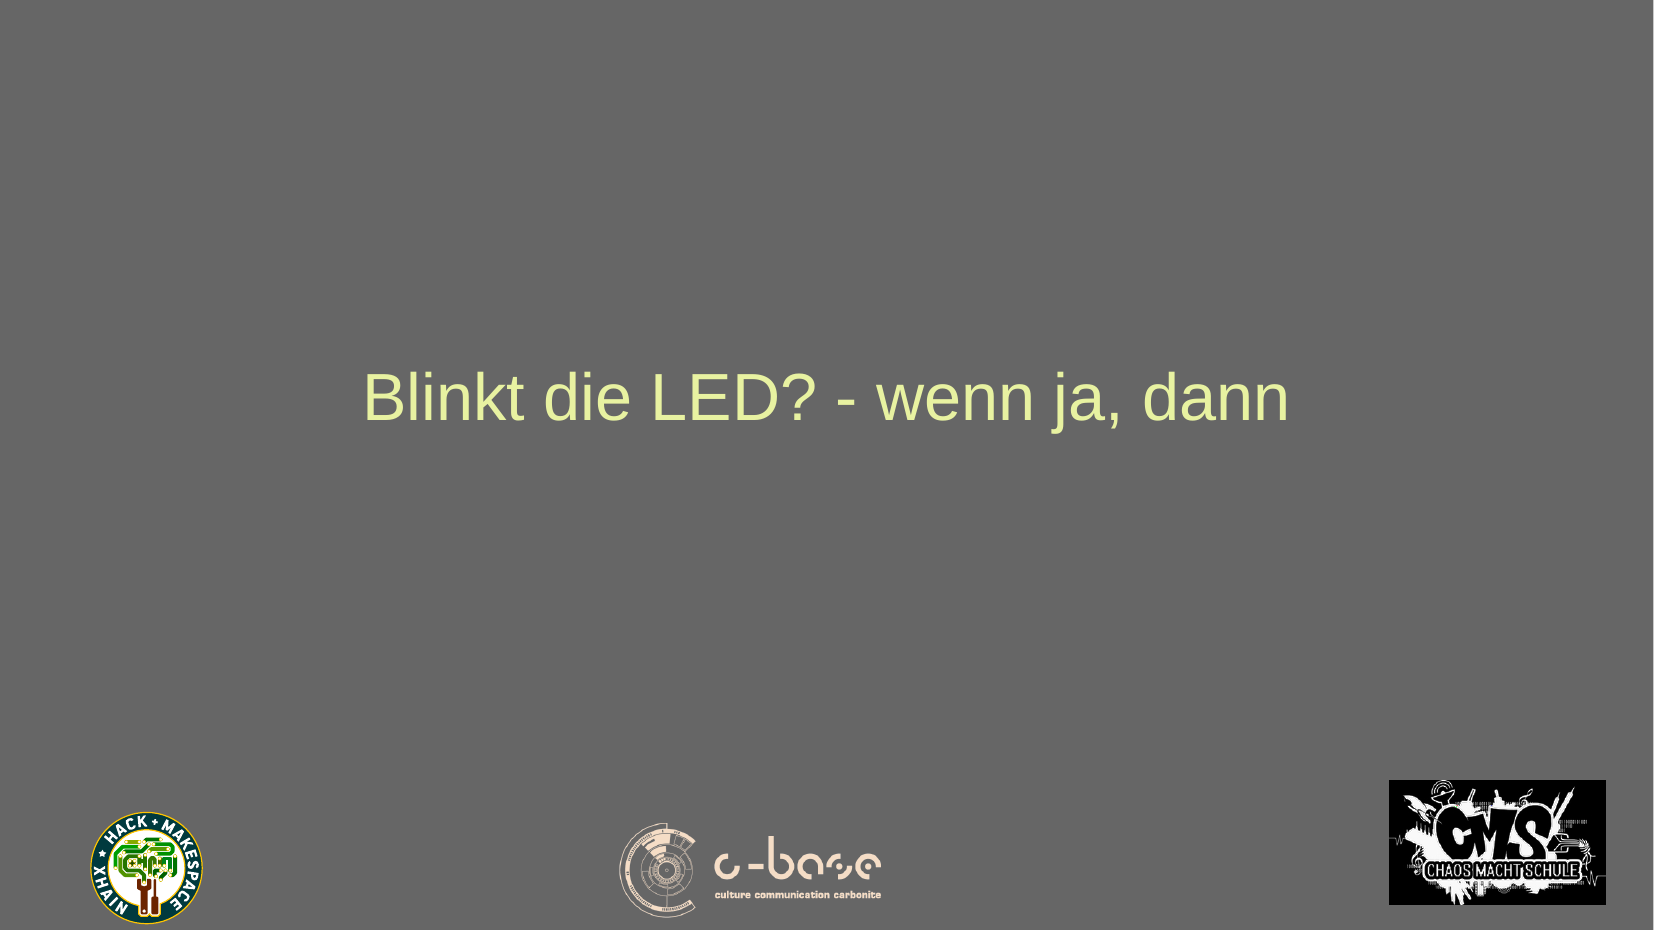

# Blinkt die LED? - wenn ja, dann